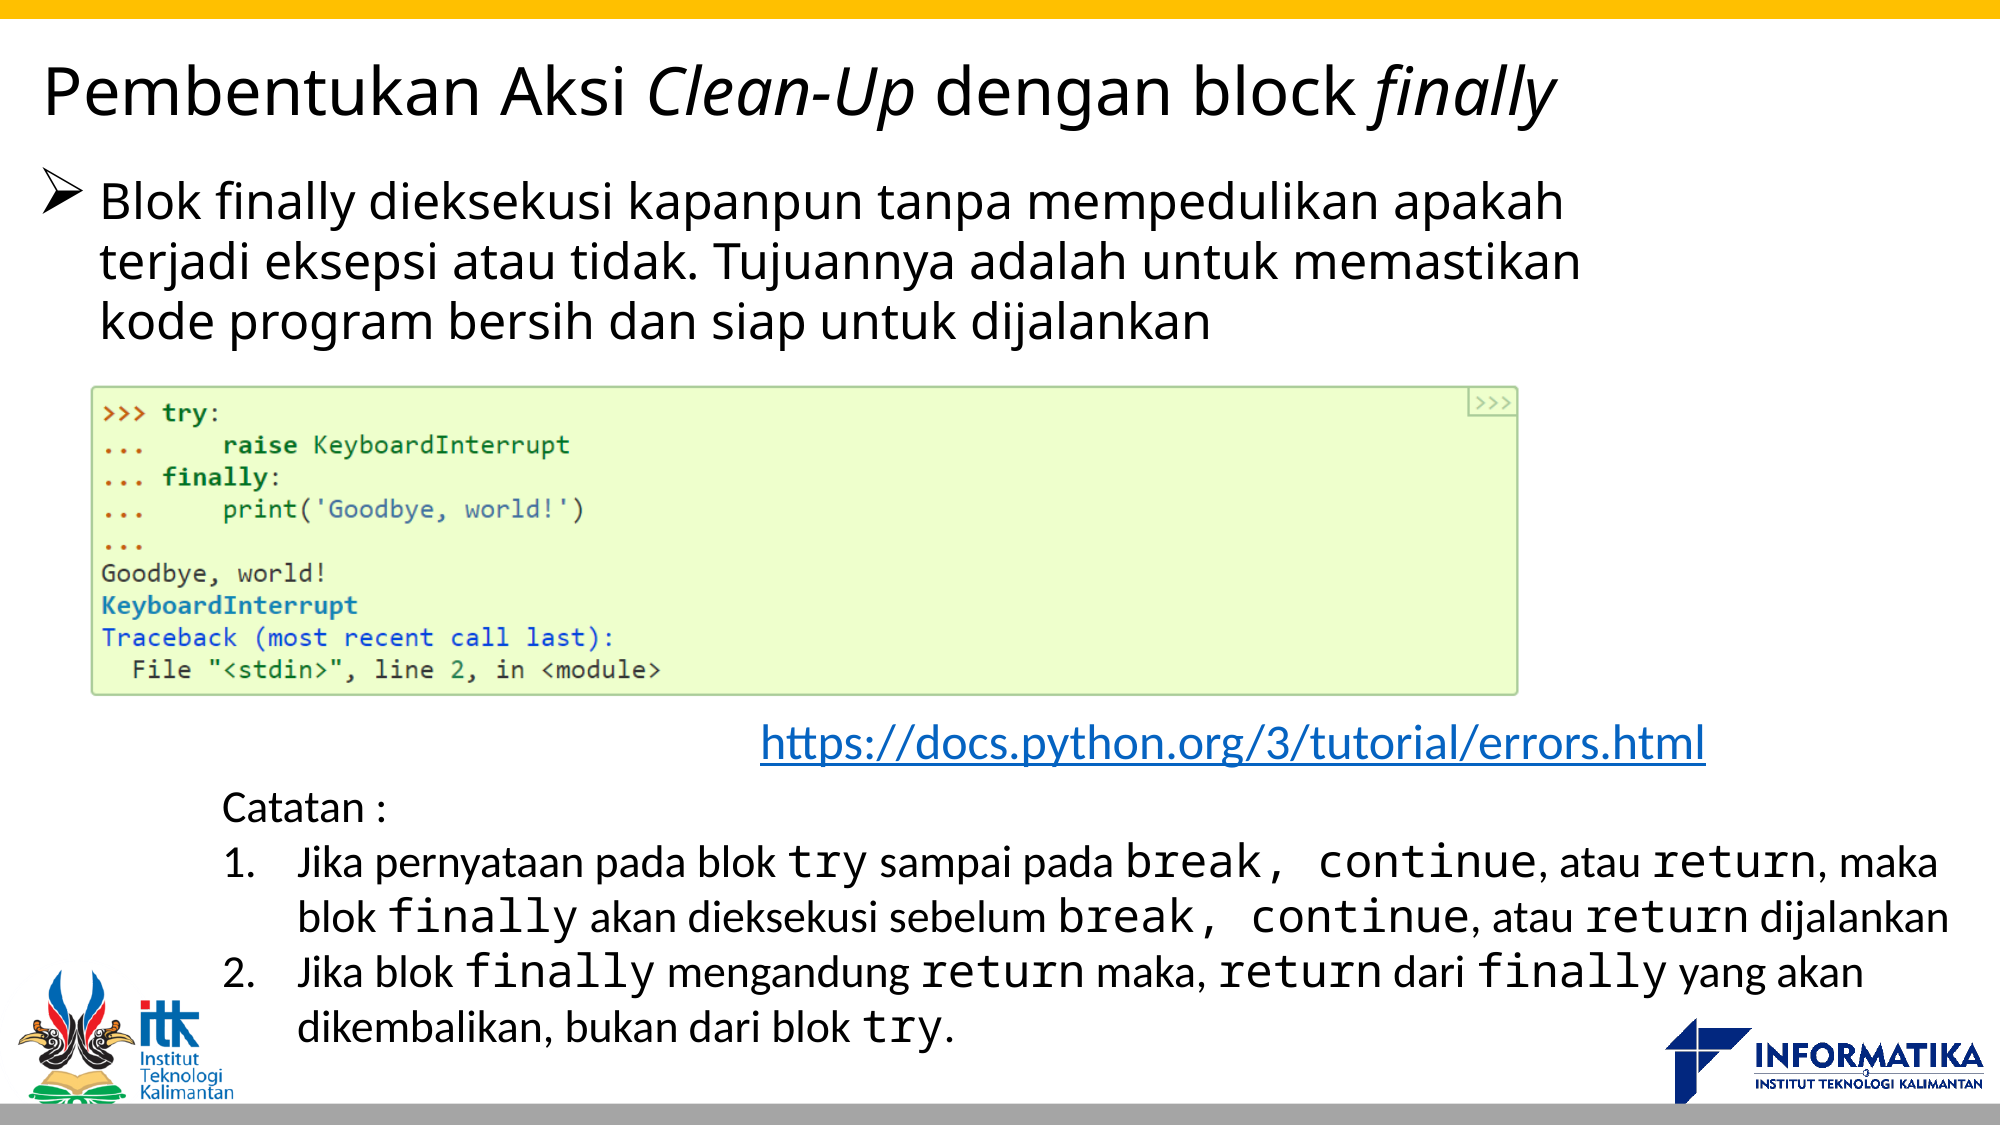

# Pembentukan Aksi Clean-Up dengan block finally
Blok finally dieksekusi kapanpun tanpa mempedulikan apakah terjadi eksepsi atau tidak. Tujuannya adalah untuk memastikan kode program bersih dan siap untuk dijalankan
https://docs.python.org/3/tutorial/errors.html
Catatan :
Jika pernyataan pada blok try sampai pada break, continue, atau return, maka blok finally akan dieksekusi sebelum break, continue, atau return dijalankan
Jika blok finally mengandung return maka, return dari finally yang akan dikembalikan, bukan dari blok try.